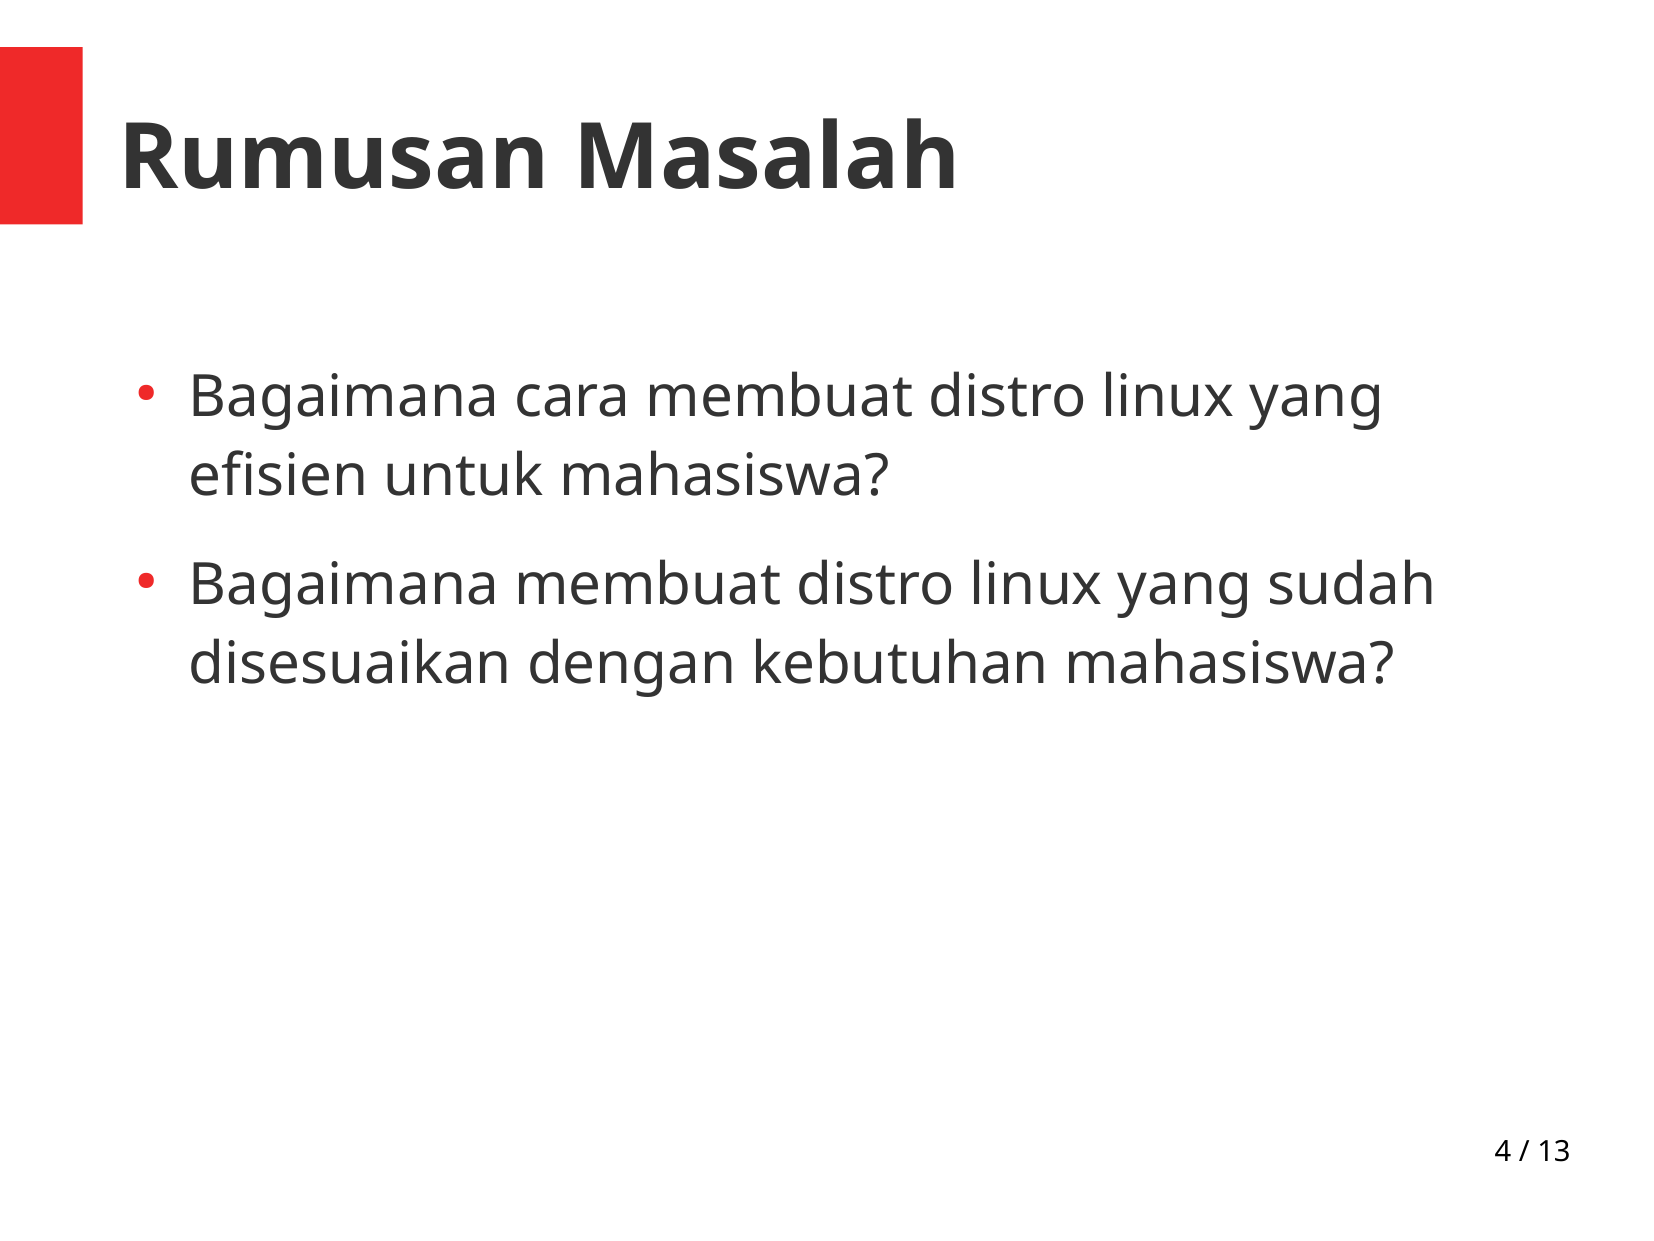

# Rumusan Masalah
Bagaimana cara membuat distro linux yang efisien untuk mahasiswa?
Bagaimana membuat distro linux yang sudah disesuaikan dengan kebutuhan mahasiswa?
4